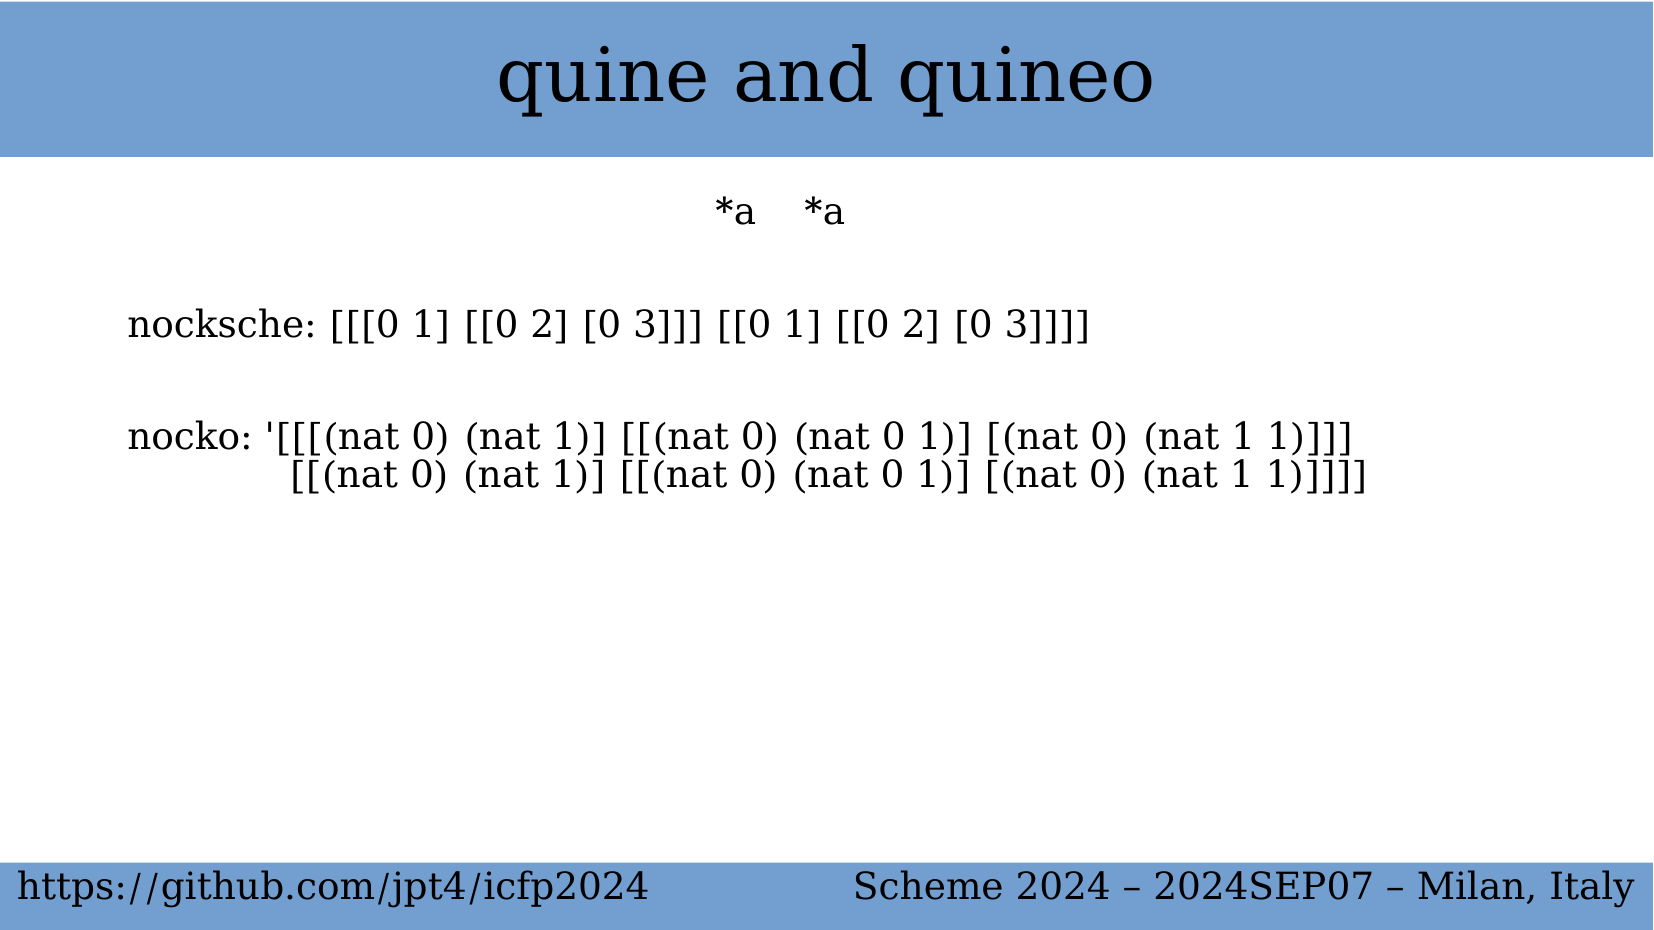

# quine and quineo
 *a *a
nocksche: [[[0 1] [[0 2] [0 3]]] [[0 1] [[0 2] [0 3]]]]
nocko: '[[[(nat 0) (nat 1)] [[(nat 0) (nat 0 1)] [(nat 0) (nat 1 1)]]] 		 [[(nat 0) (nat 1)] [[(nat 0) (nat 0 1)] [(nat 0) (nat 1 1)]]]]
https://github.com/jpt4/icfp2024 Scheme 2024 – 2024SEP07 – Milan, Italy